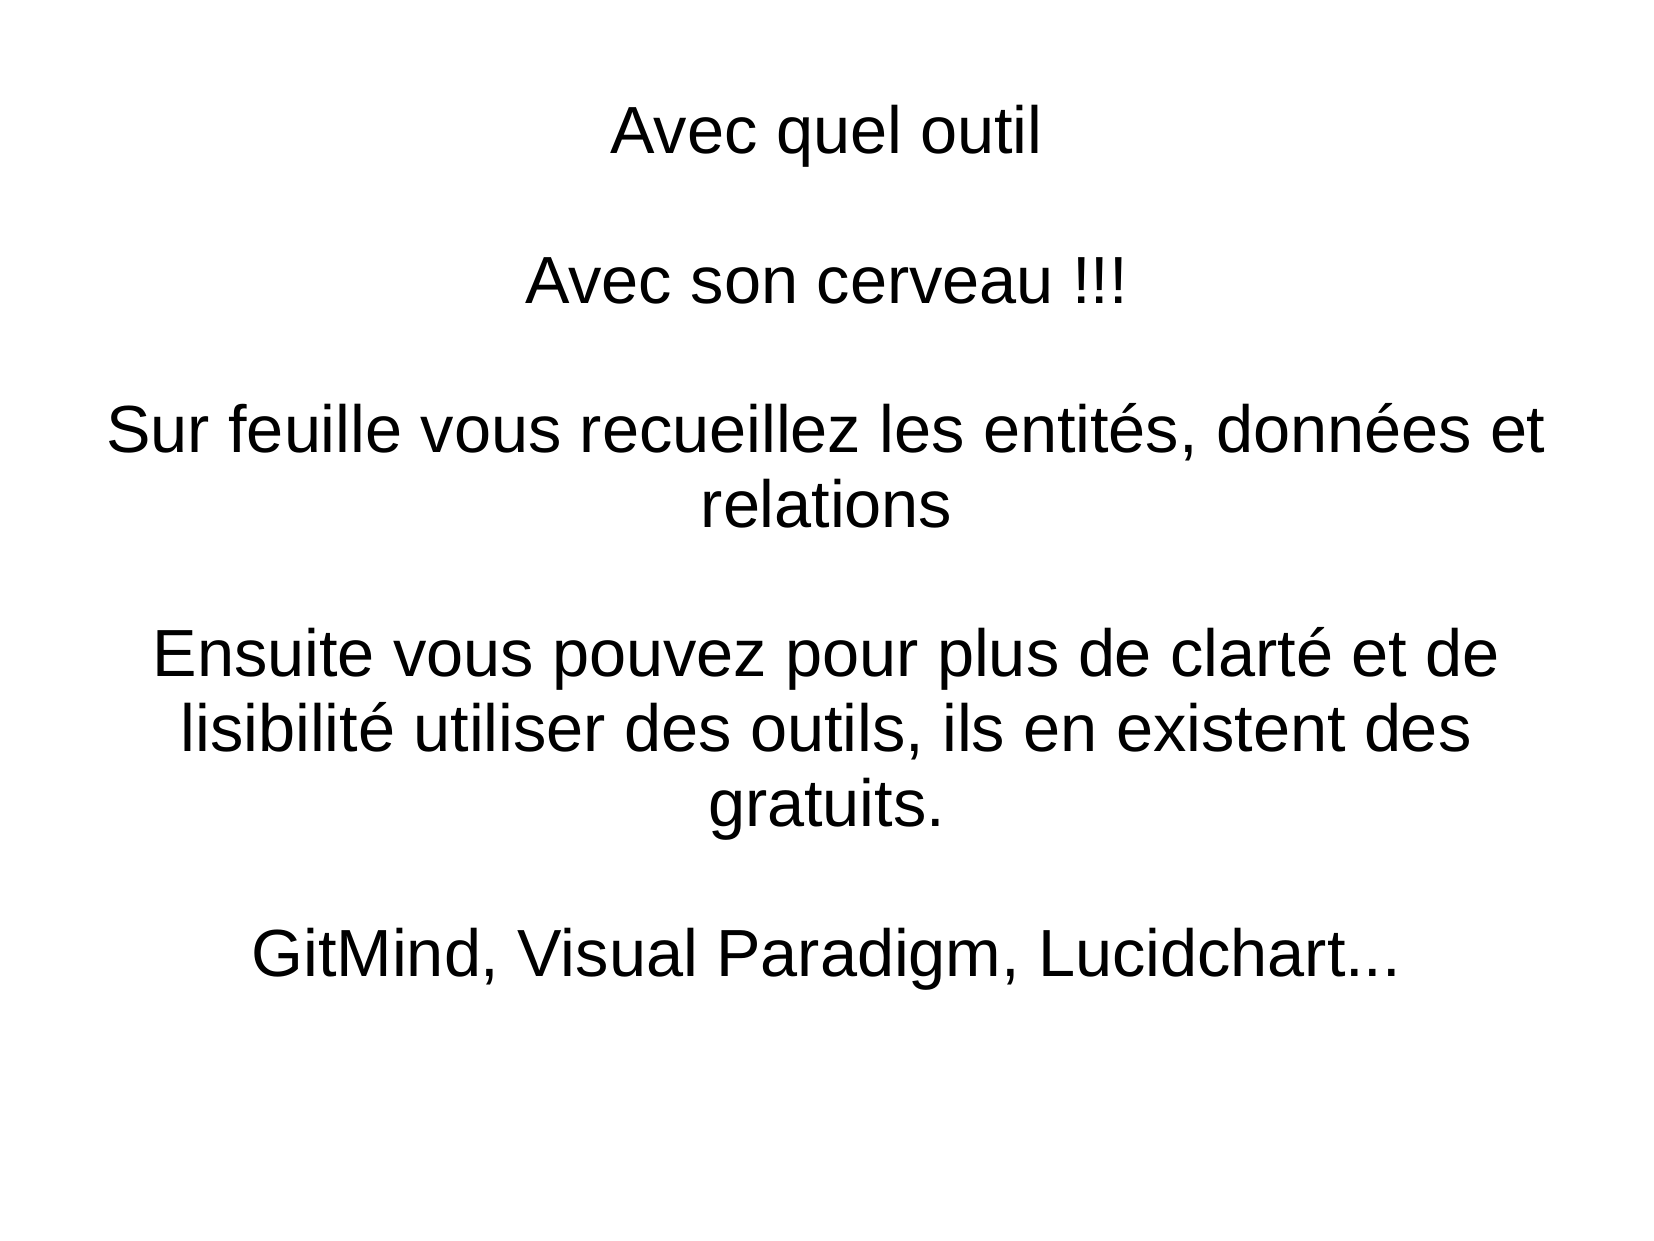

# Avec quel outil
Avec son cerveau !!!
Sur feuille vous recueillez les entités, données et relations
Ensuite vous pouvez pour plus de clarté et de lisibilité utiliser des outils, ils en existent des gratuits.
GitMind, Visual Paradigm, Lucidchart...